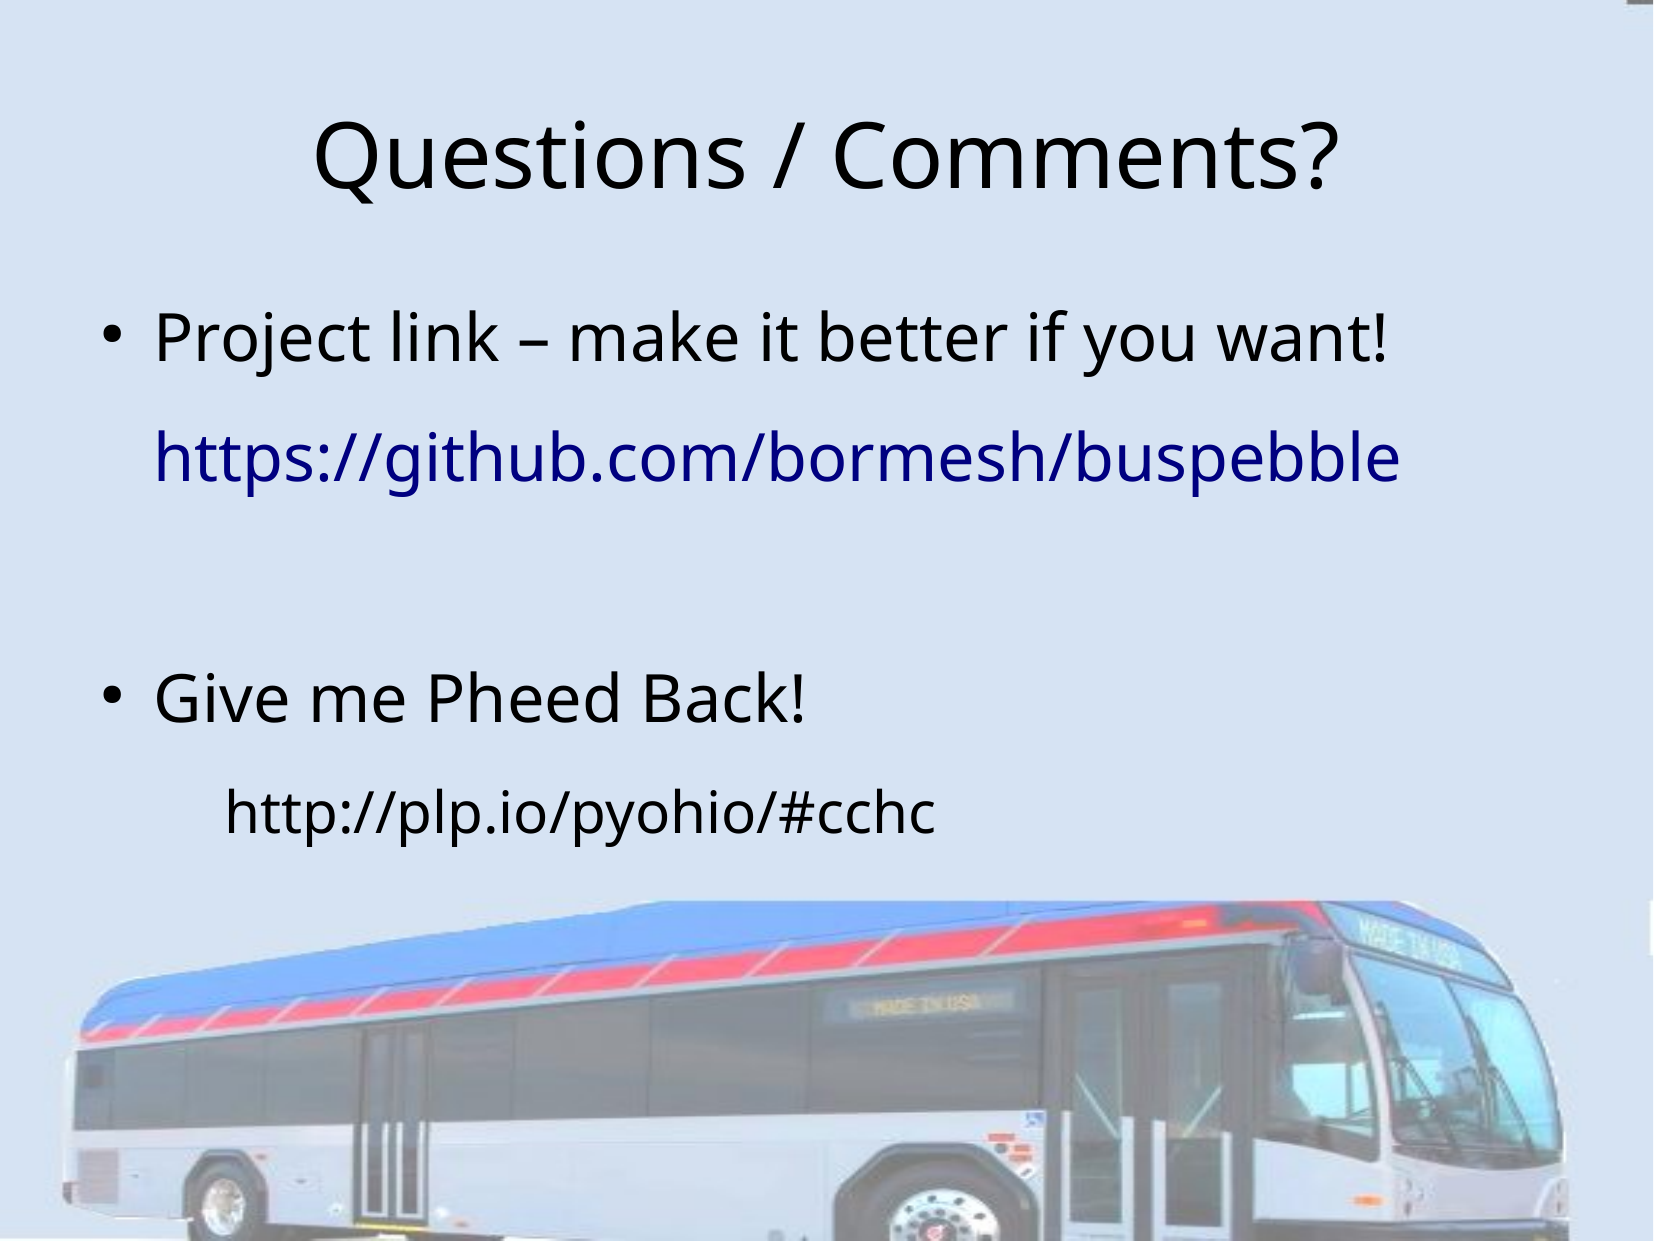

# Questions / Comments?
Project link – make it better if you want!
https://github.com/bormesh/buspebble
Give me Pheed Back!
http://plp.io/pyohio/#cchc